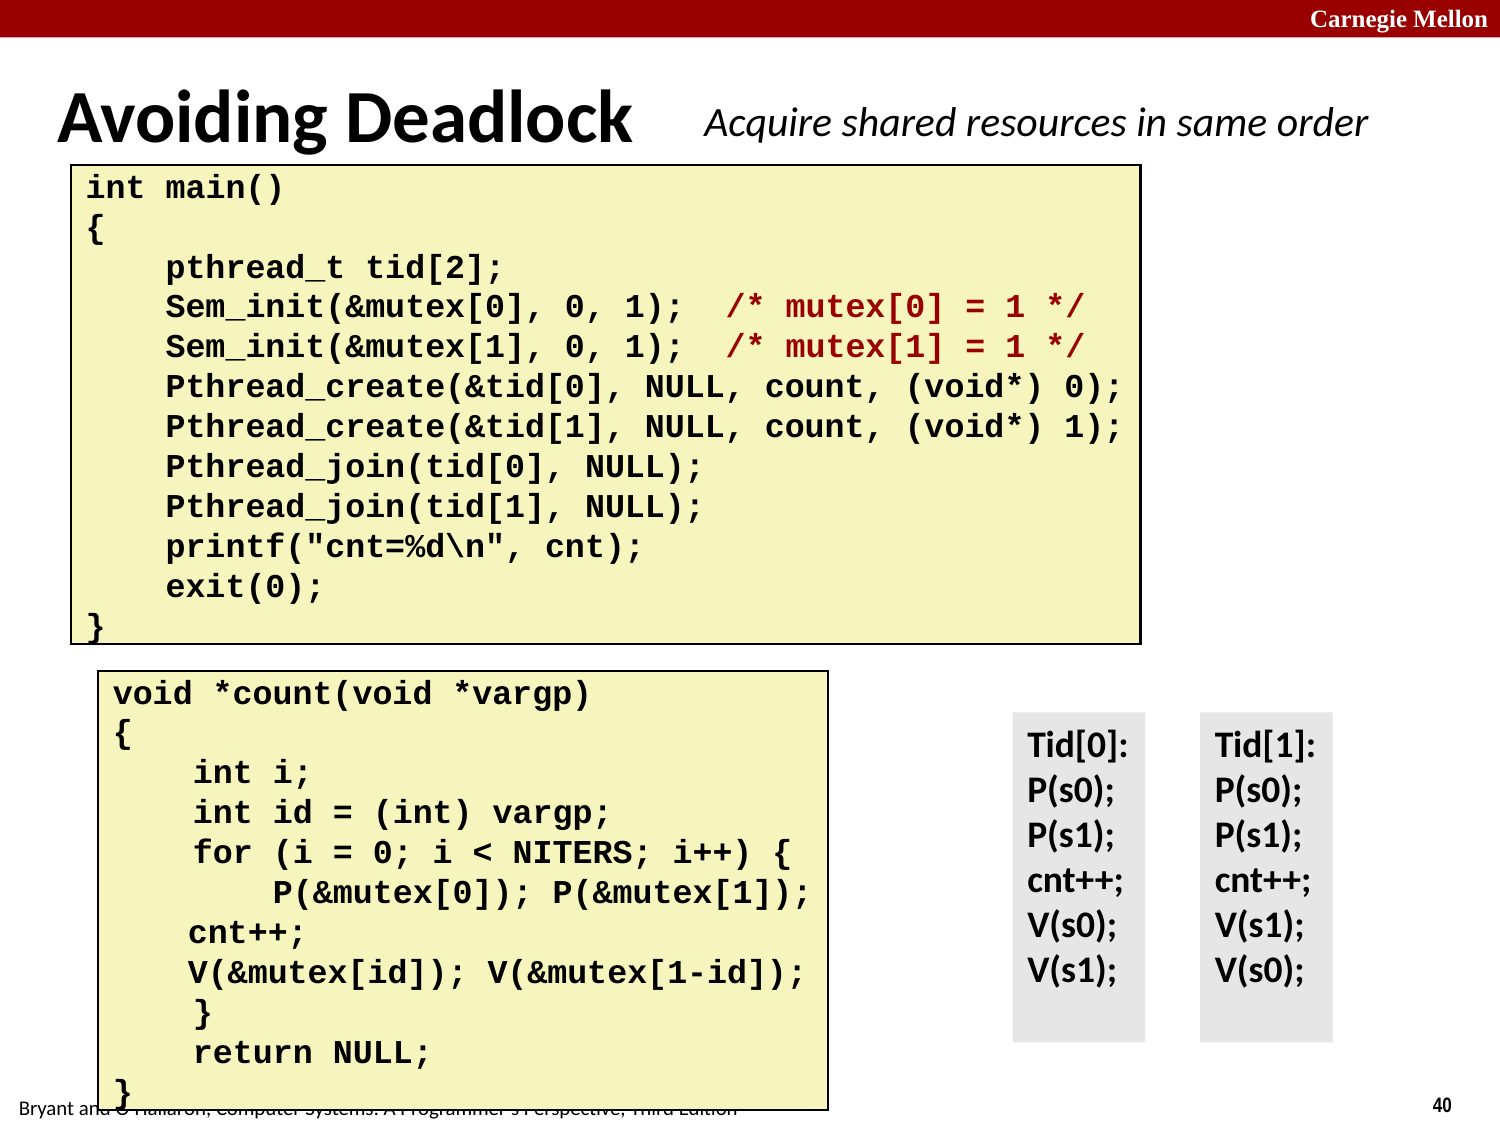

# Avoiding Deadlock
Acquire shared resources in same order
int main()
{
 pthread_t tid[2];
 Sem_init(&mutex[0], 0, 1); /* mutex[0] = 1 */
 Sem_init(&mutex[1], 0, 1); /* mutex[1] = 1 */
 Pthread_create(&tid[0], NULL, count, (void*) 0);
 Pthread_create(&tid[1], NULL, count, (void*) 1);
 Pthread_join(tid[0], NULL);
 Pthread_join(tid[1], NULL);
 printf("cnt=%d\n", cnt);
 exit(0);
}
void *count(void *vargp)
{
 int i;
 int id = (int) vargp;
 for (i = 0; i < NITERS; i++) {
 P(&mutex[0]); P(&mutex[1]);
	cnt++;
	V(&mutex[id]); V(&mutex[1-id]);
 }
 return NULL;
}
Tid[0]:
P(s0);
P(s1);
cnt++;
V(s0);
V(s1);
Tid[1]:
P(s0);
P(s1);
cnt++;
V(s1);
V(s0);